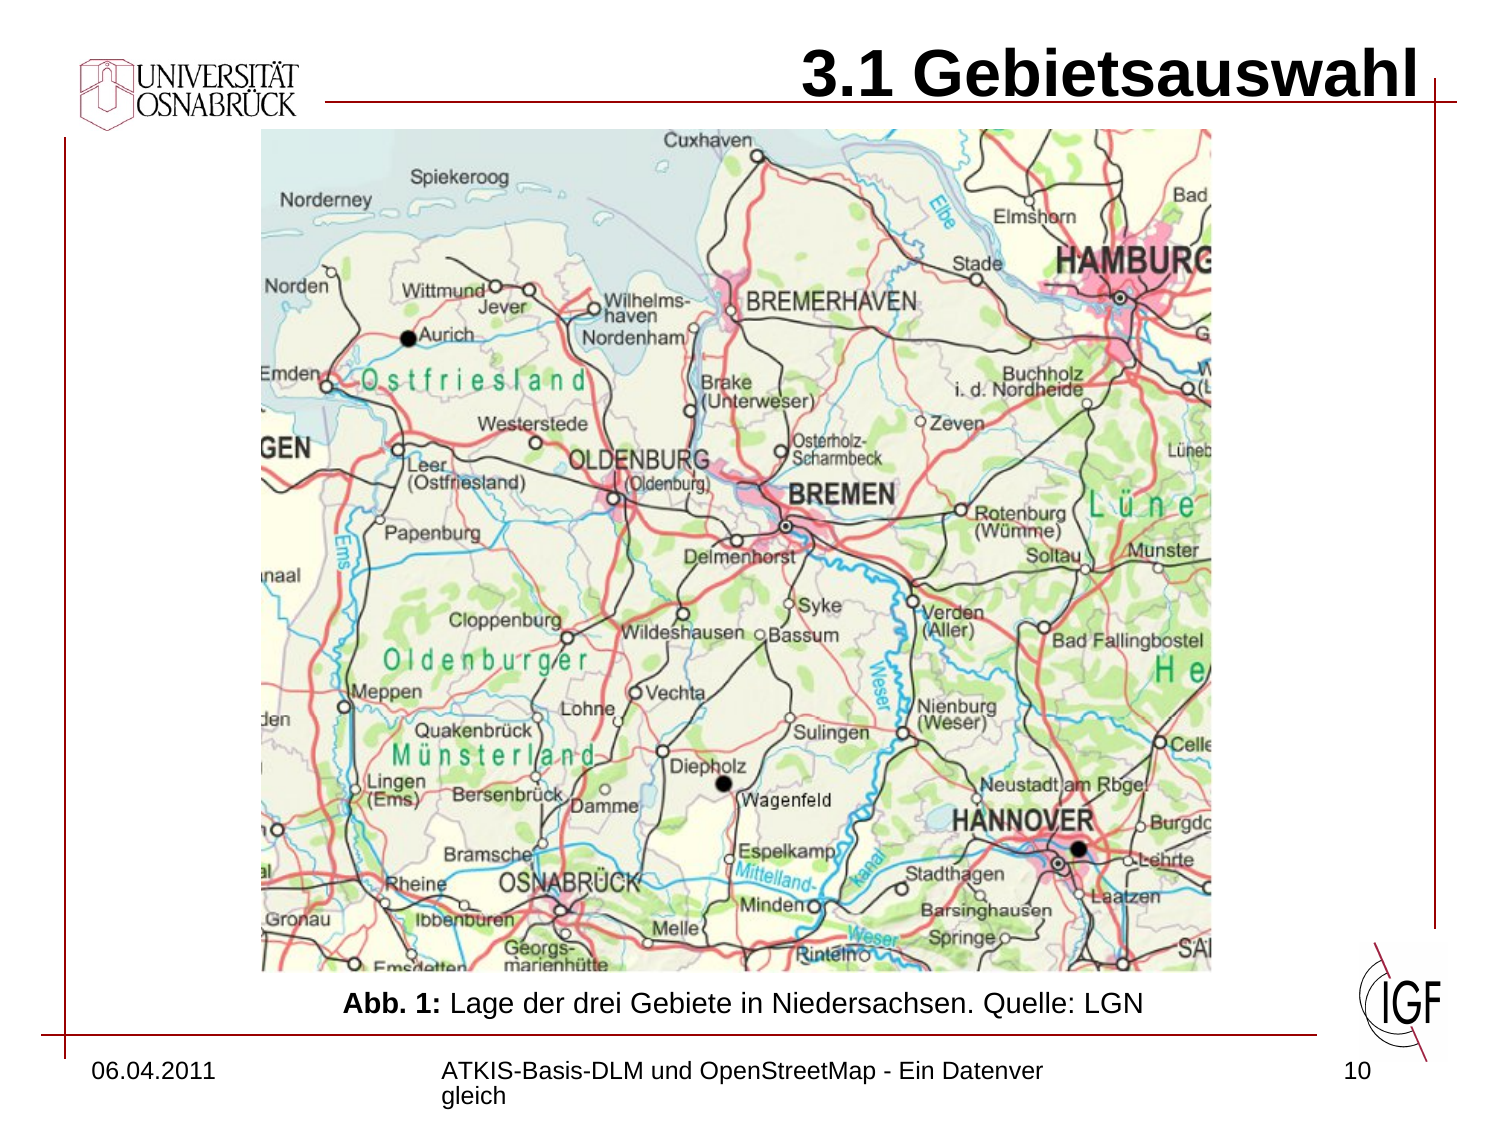

# 3.1 Gebietsauswahl
Abb. 1: Lage der drei Gebiete in Niedersachsen. Quelle: LGN
06.04.2011
ATKIS-Basis-DLM und OpenStreetMap - Ein Datenvergleich
10